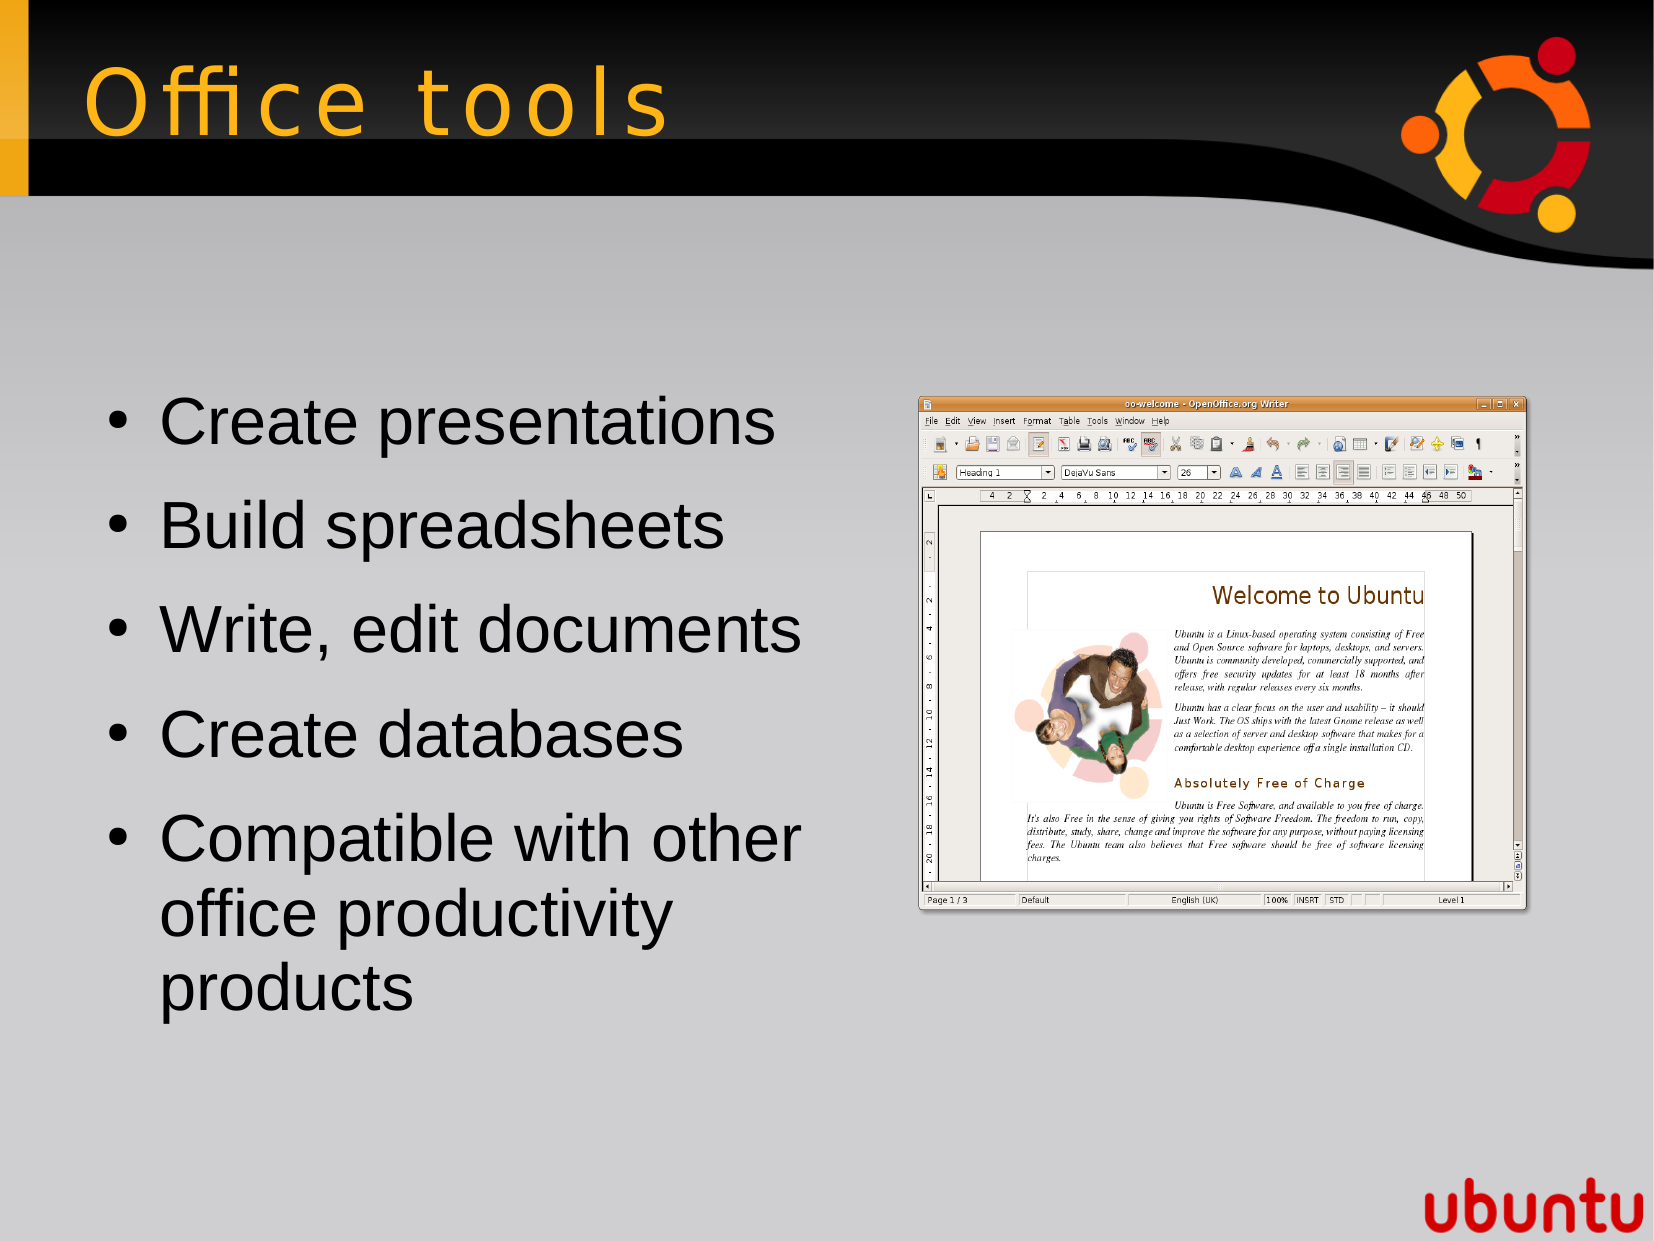

# Office tools
Create presentations
Build spreadsheets
Write, edit documents
Create databases
Compatible with other office productivity products